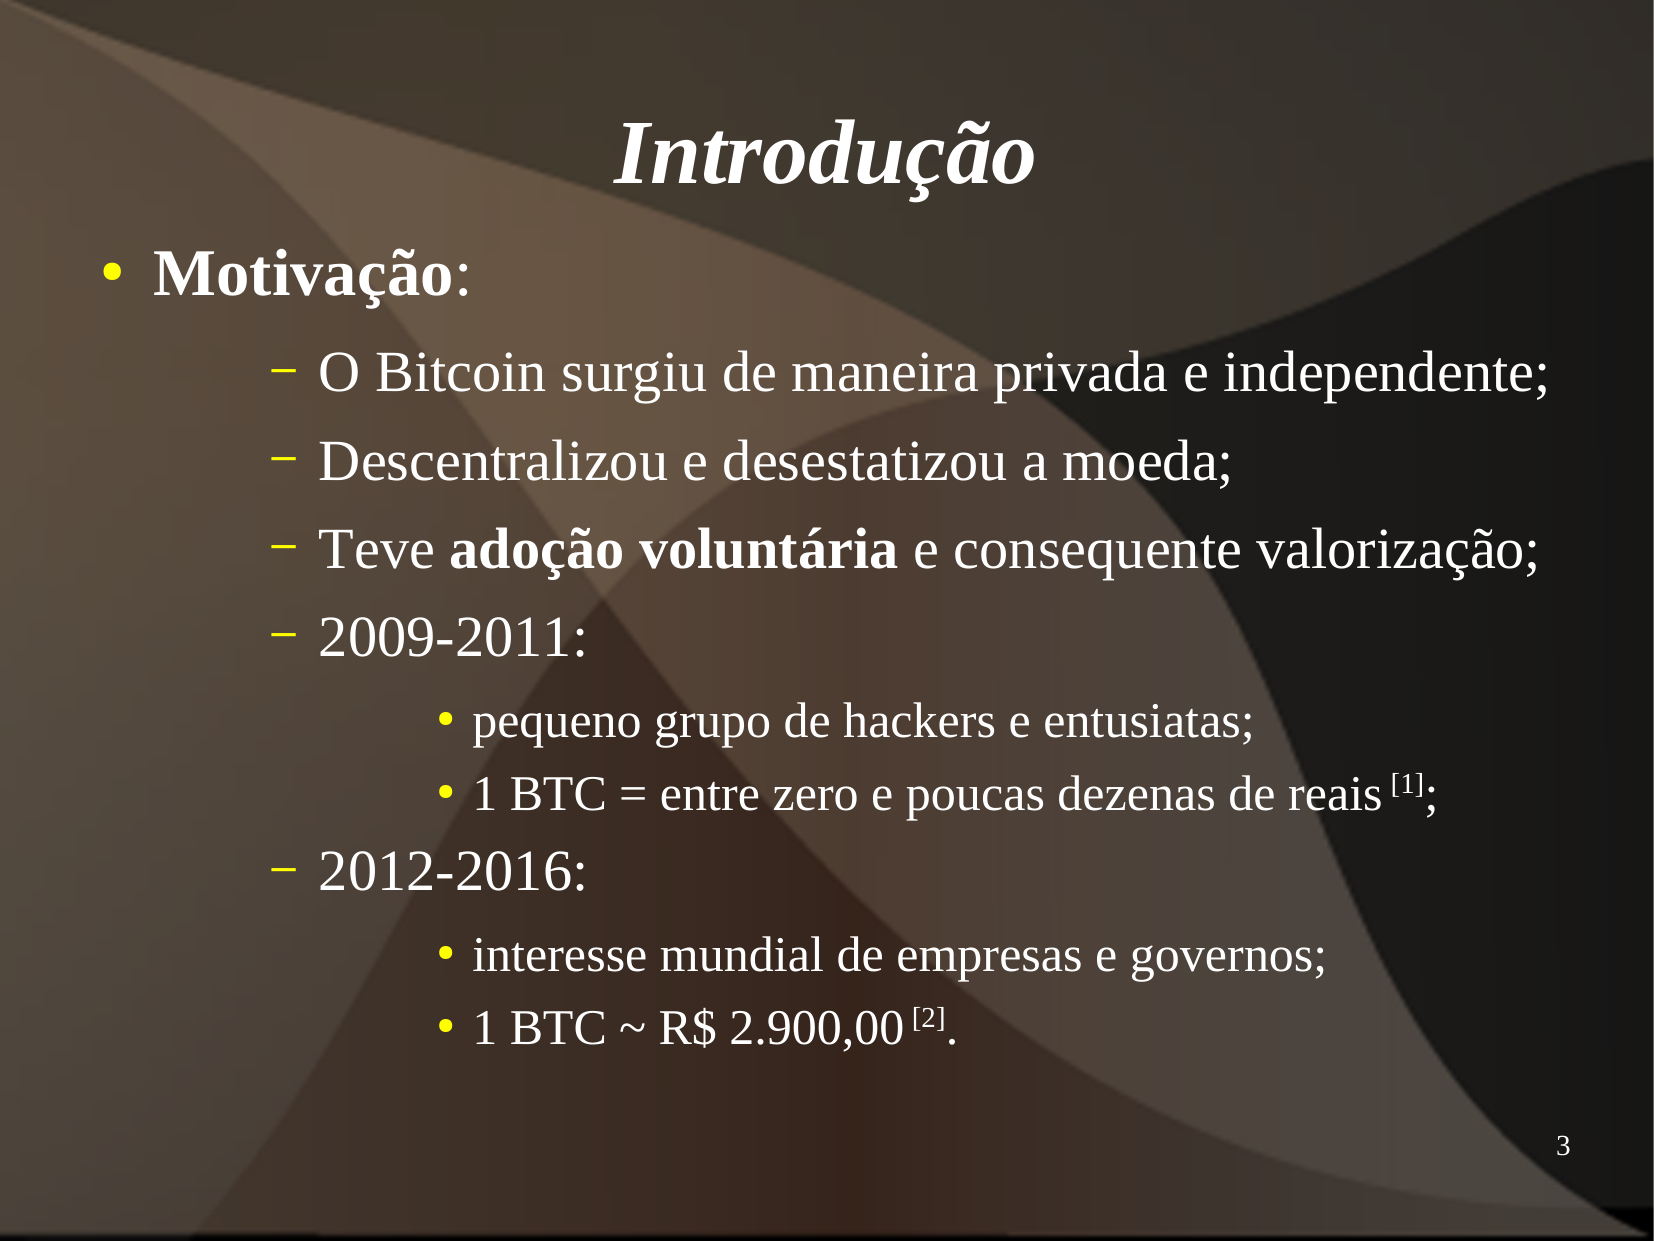

# Introdução
Motivação:
O Bitcoin surgiu de maneira privada e independente;
Descentralizou e desestatizou a moeda;
Teve adoção voluntária e consequente valorização;
2009-2011:
pequeno grupo de hackers e entusiatas;
1 BTC = entre zero e poucas dezenas de reais [1];
2012-2016:
interesse mundial de empresas e governos;
1 BTC ~ R$ 2.900,00 [2].
3